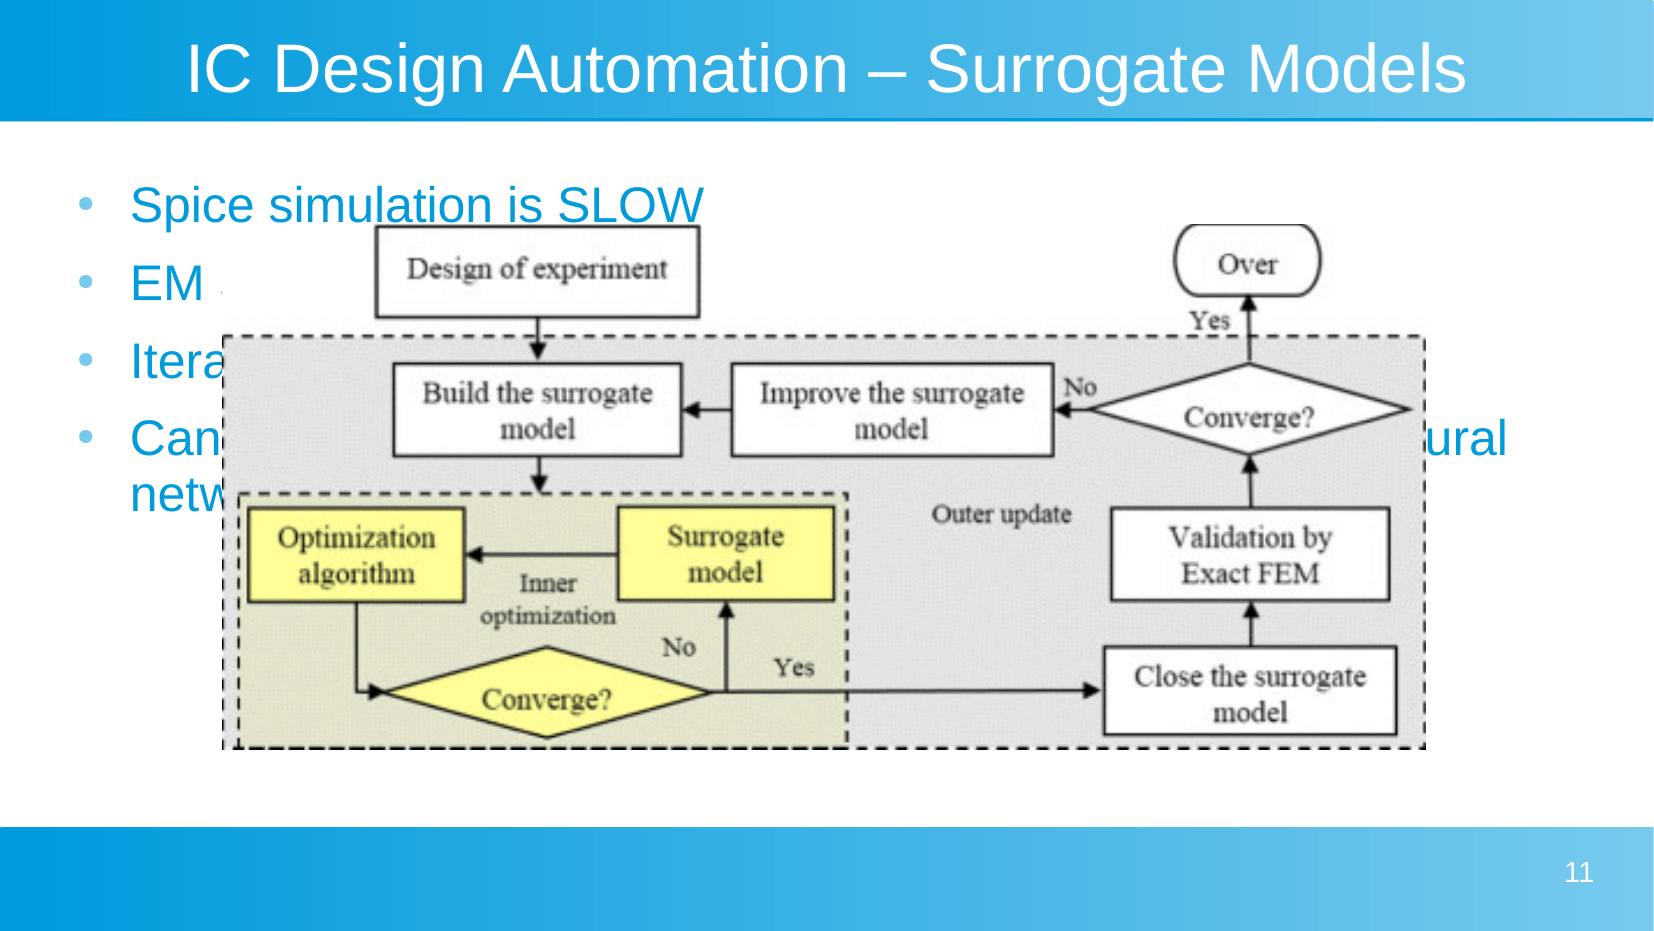

# IC Design Automation – Surrogate Models
Spice simulation is SLOW
EM Simulation is SLOWER
Iterating on designs takes too much time
Can we approximate the simulator’s results with a deep neural network?
11